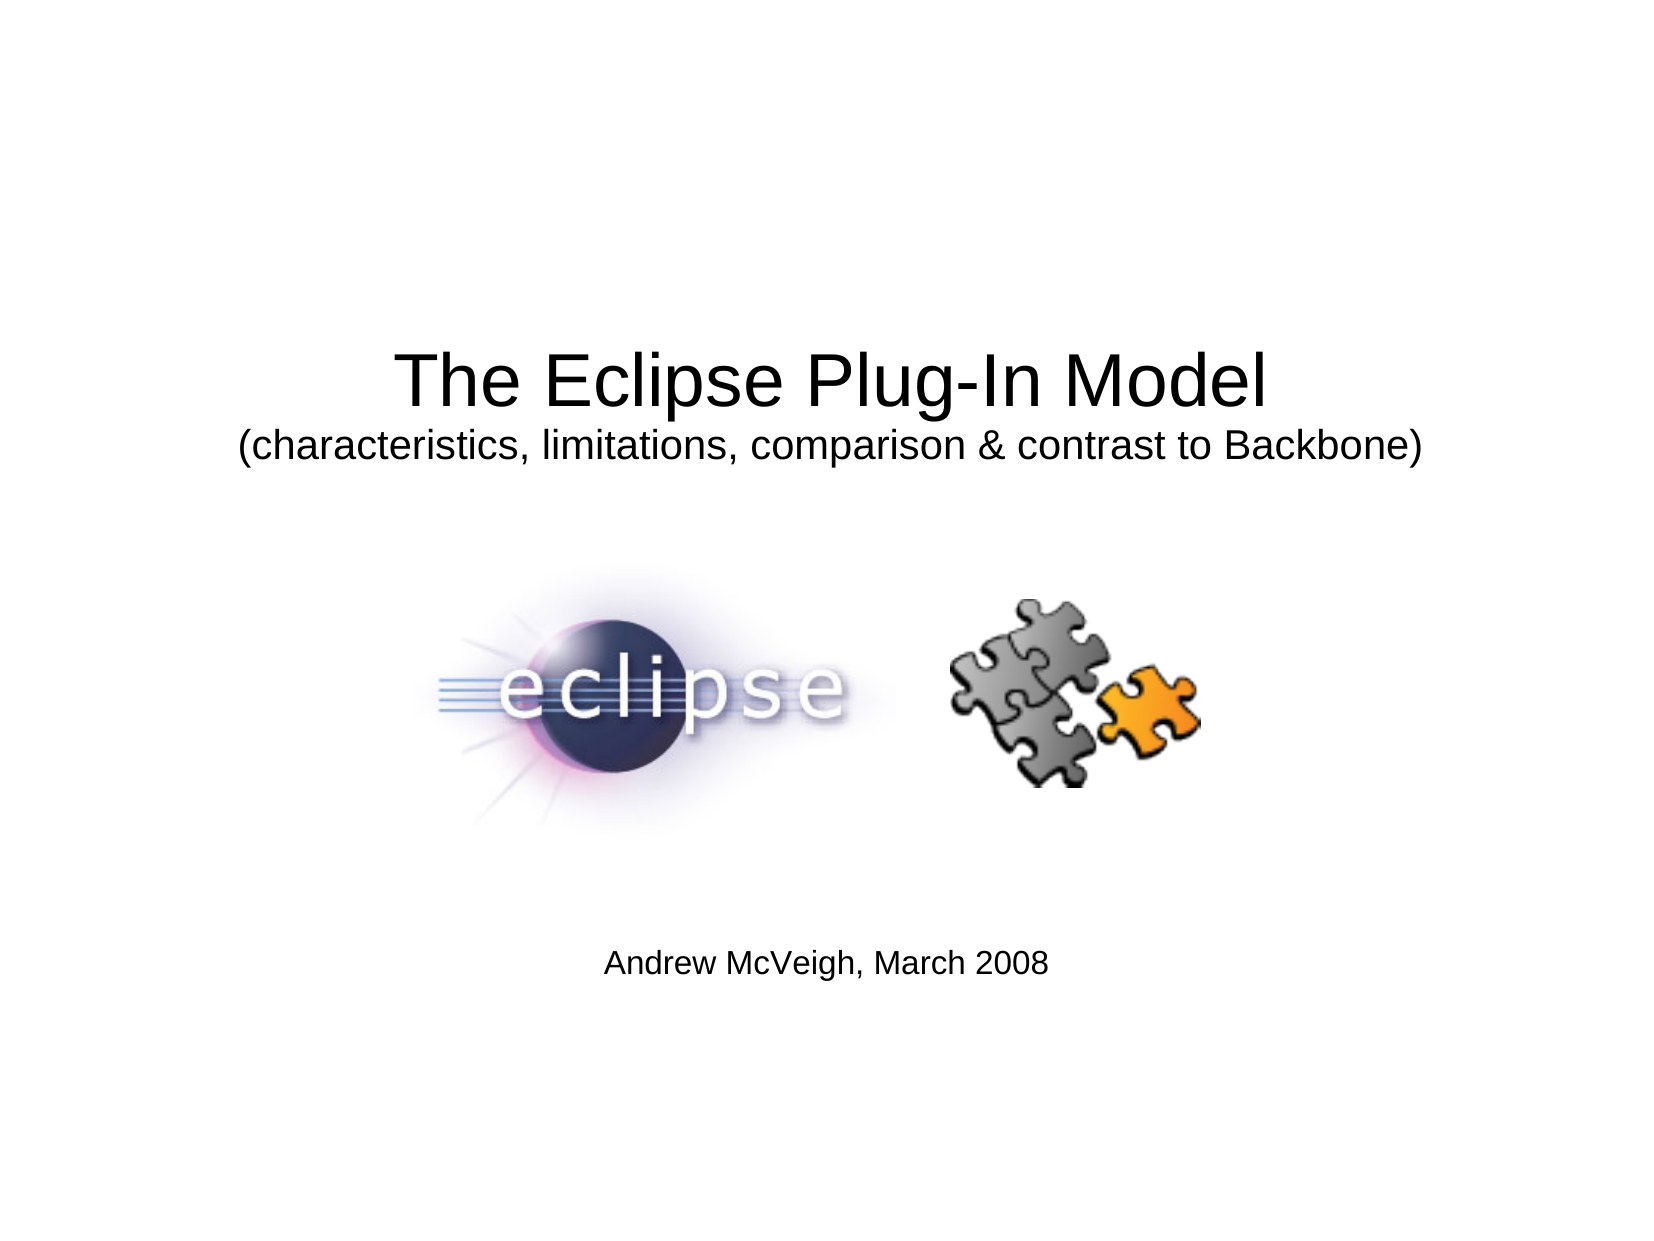

# The Eclipse Plug-In Model (characteristics, limitations, comparison & contrast to Backbone)
Andrew McVeigh, March 2008